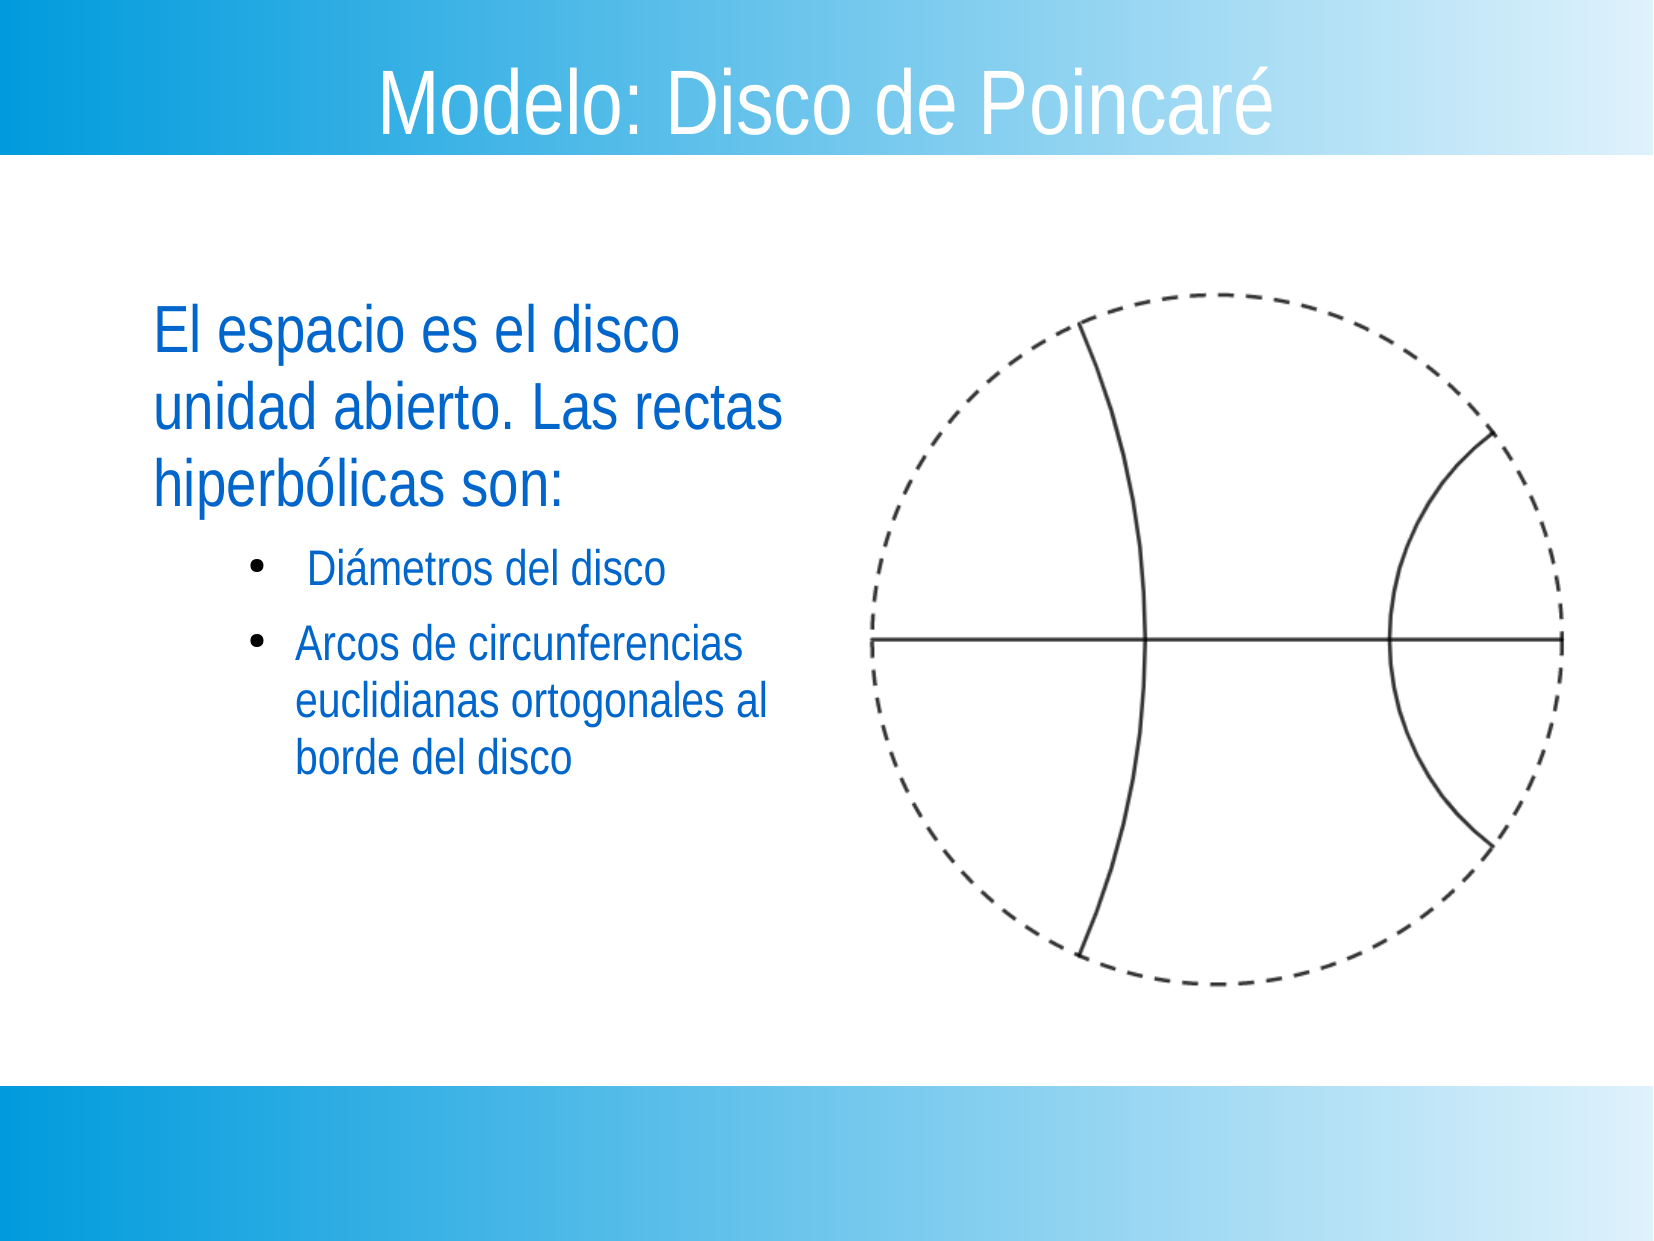

# Modelo: Disco de Poincaré
El espacio es el disco unidad abierto. Las rectas hiperbólicas son:
 Diámetros del disco
Arcos de circunferencias euclidianas ortogonales al borde del disco